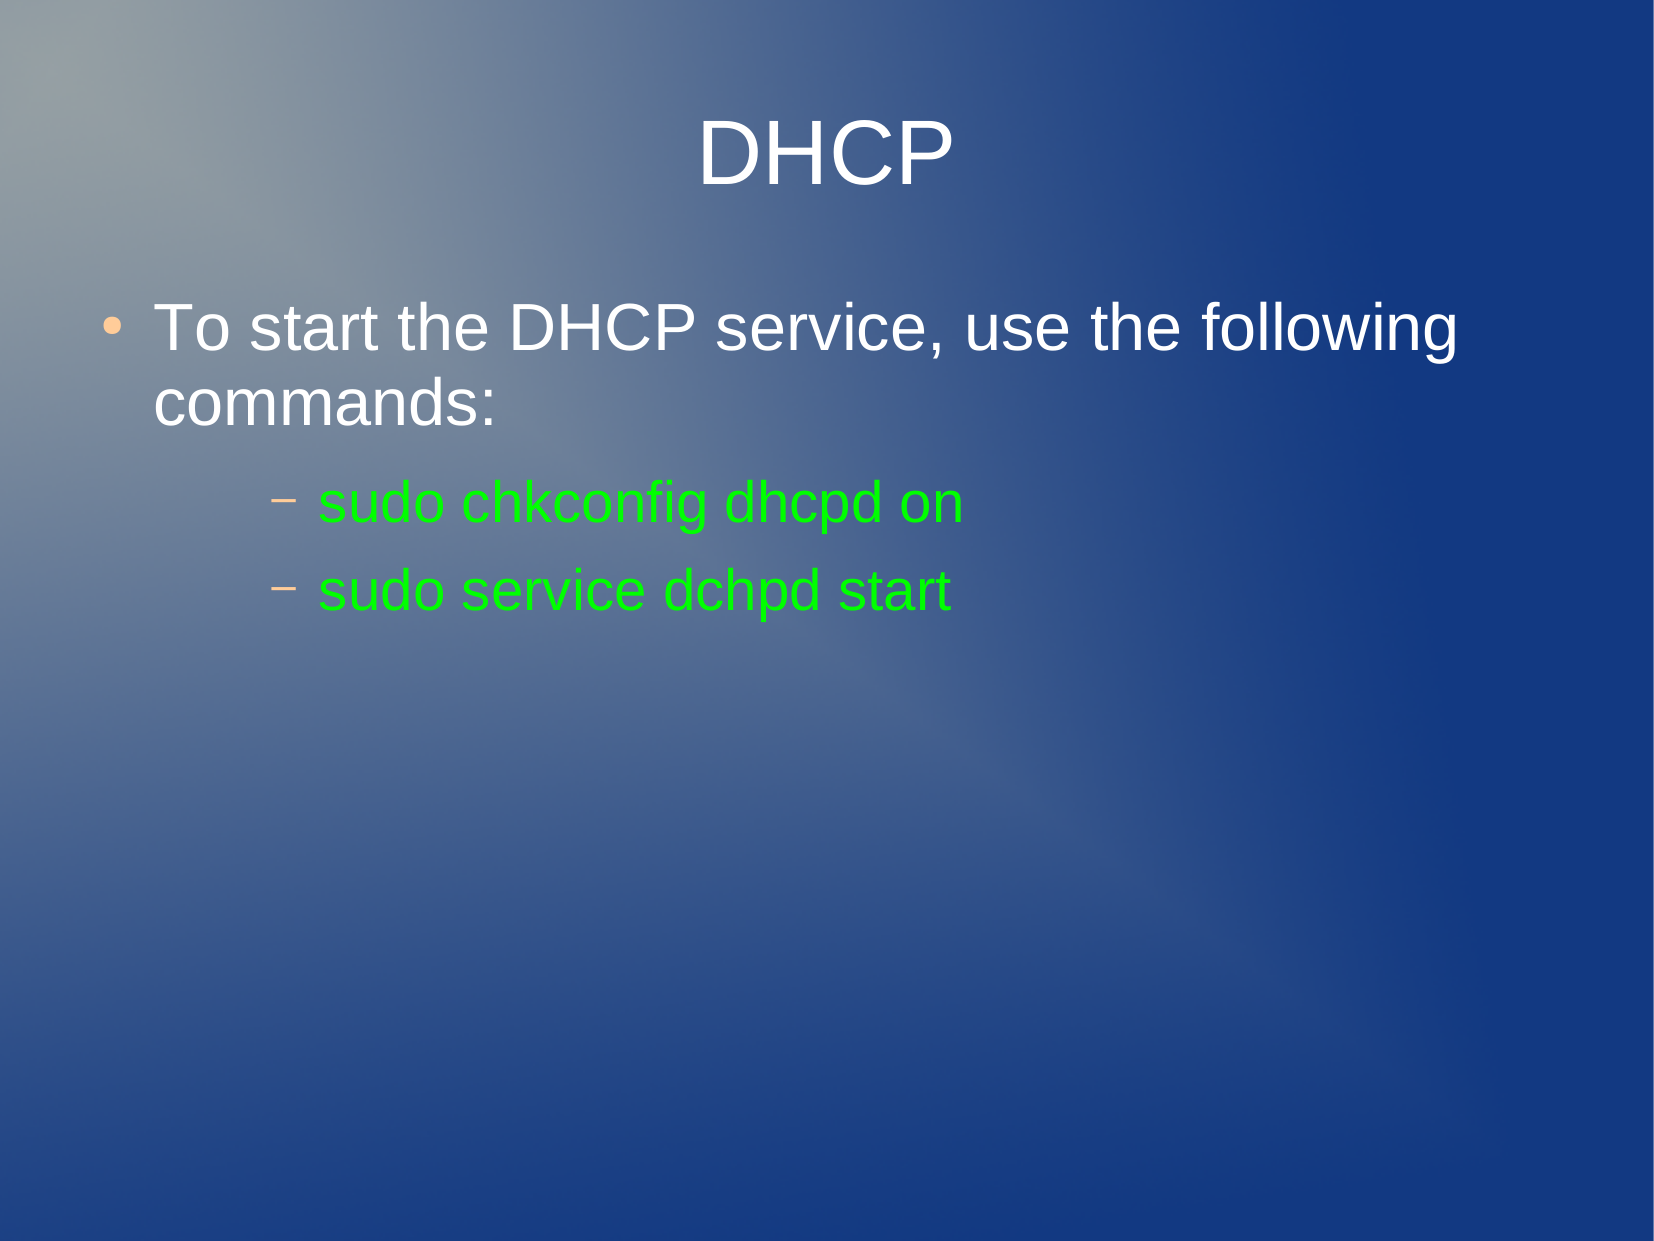

# DHCP
To start the DHCP service, use the following commands:
sudo chkconfig dhcpd on
sudo service dchpd start